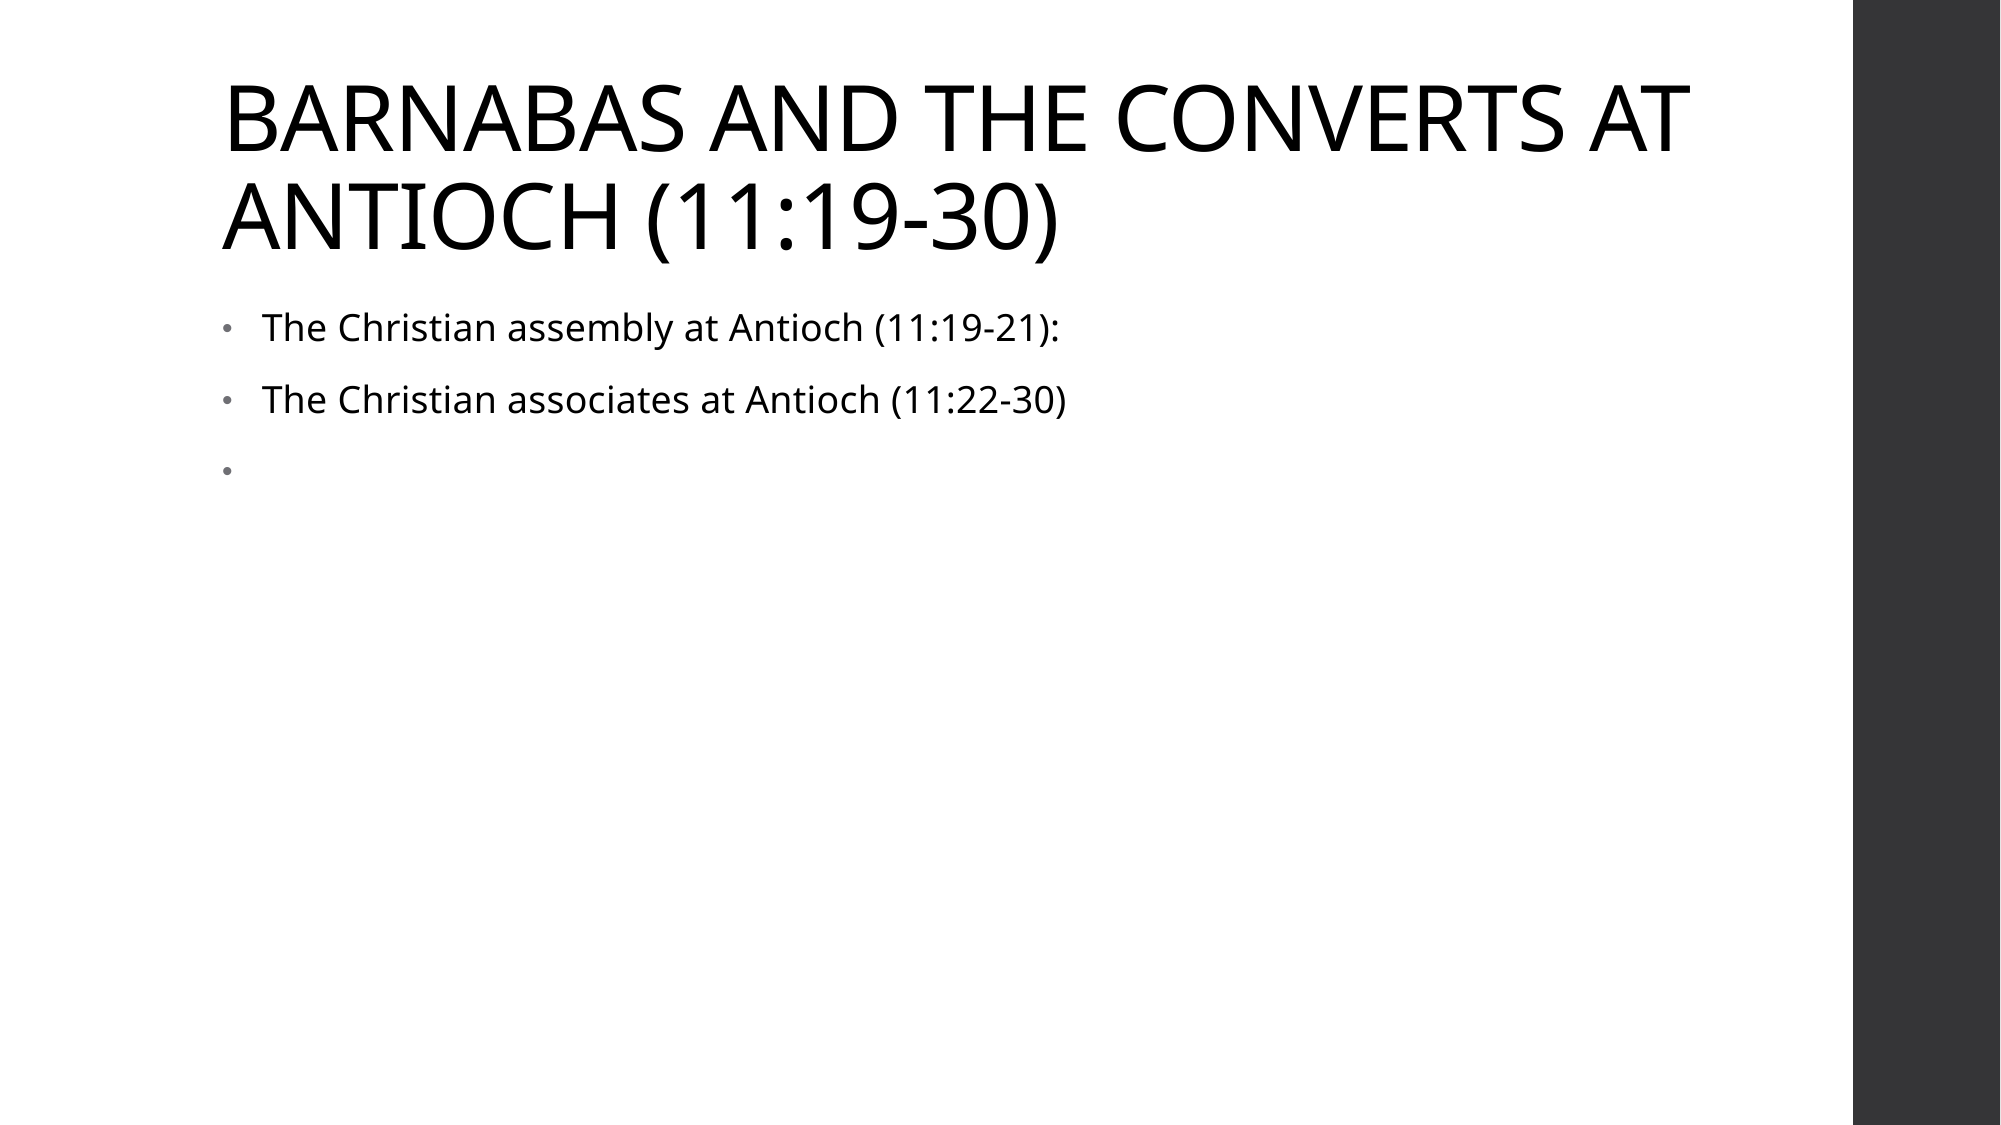

# BARNABAS AND THE CONVERTS AT ANTIOCH (11:19-30)
 The Christian assembly at Antioch (11:19-21):
 The Christian associates at Antioch (11:22-30)